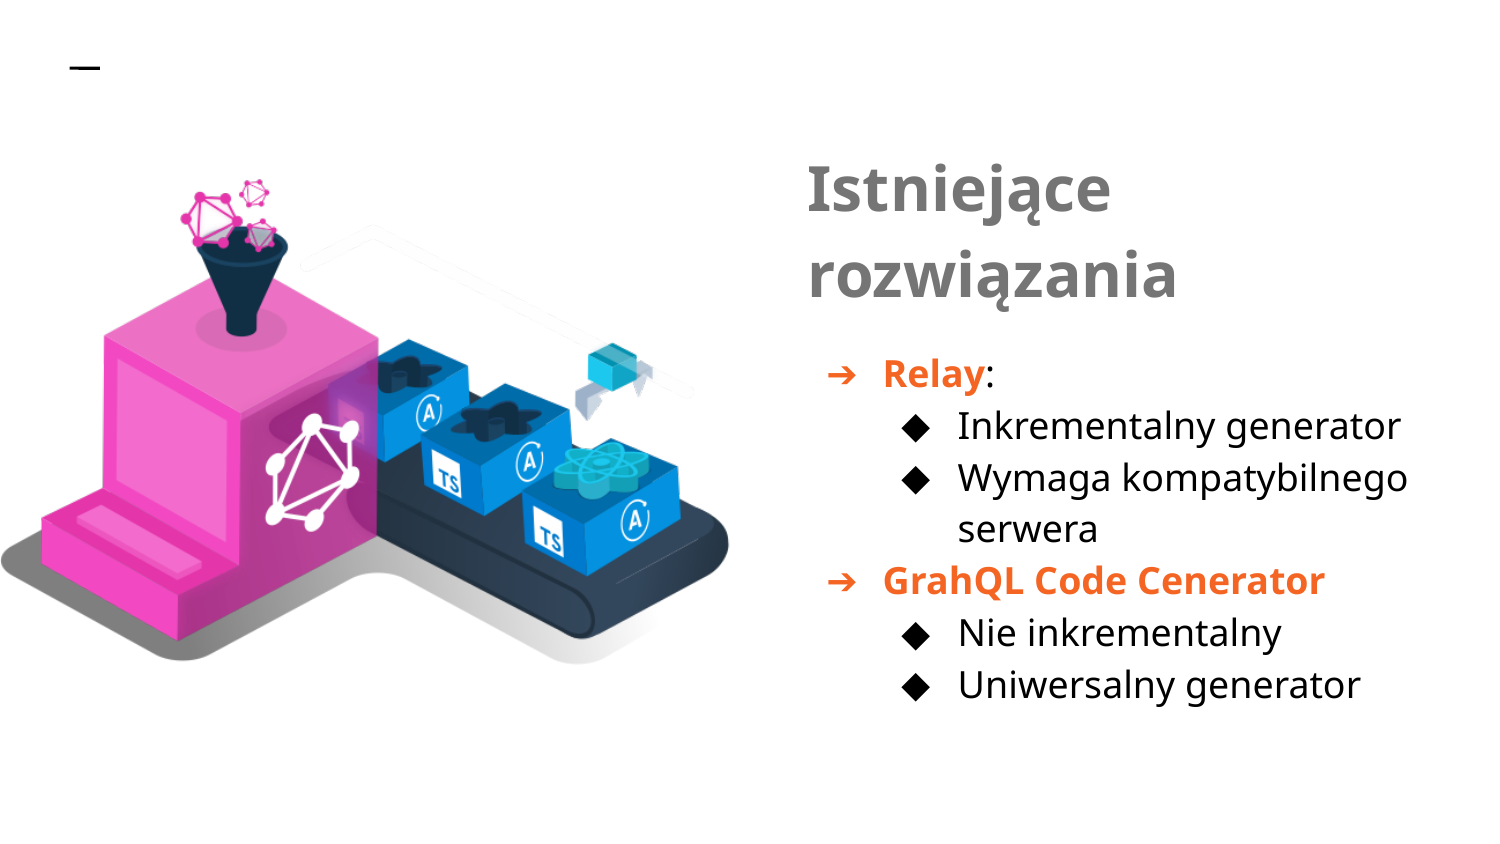

# Istniejące rozwiązania
Relay:
Inkrementalny generator
Wymaga kompatybilnego serwera
GrahQL Code Cenerator
Nie inkrementalny
Uniwersalny generator